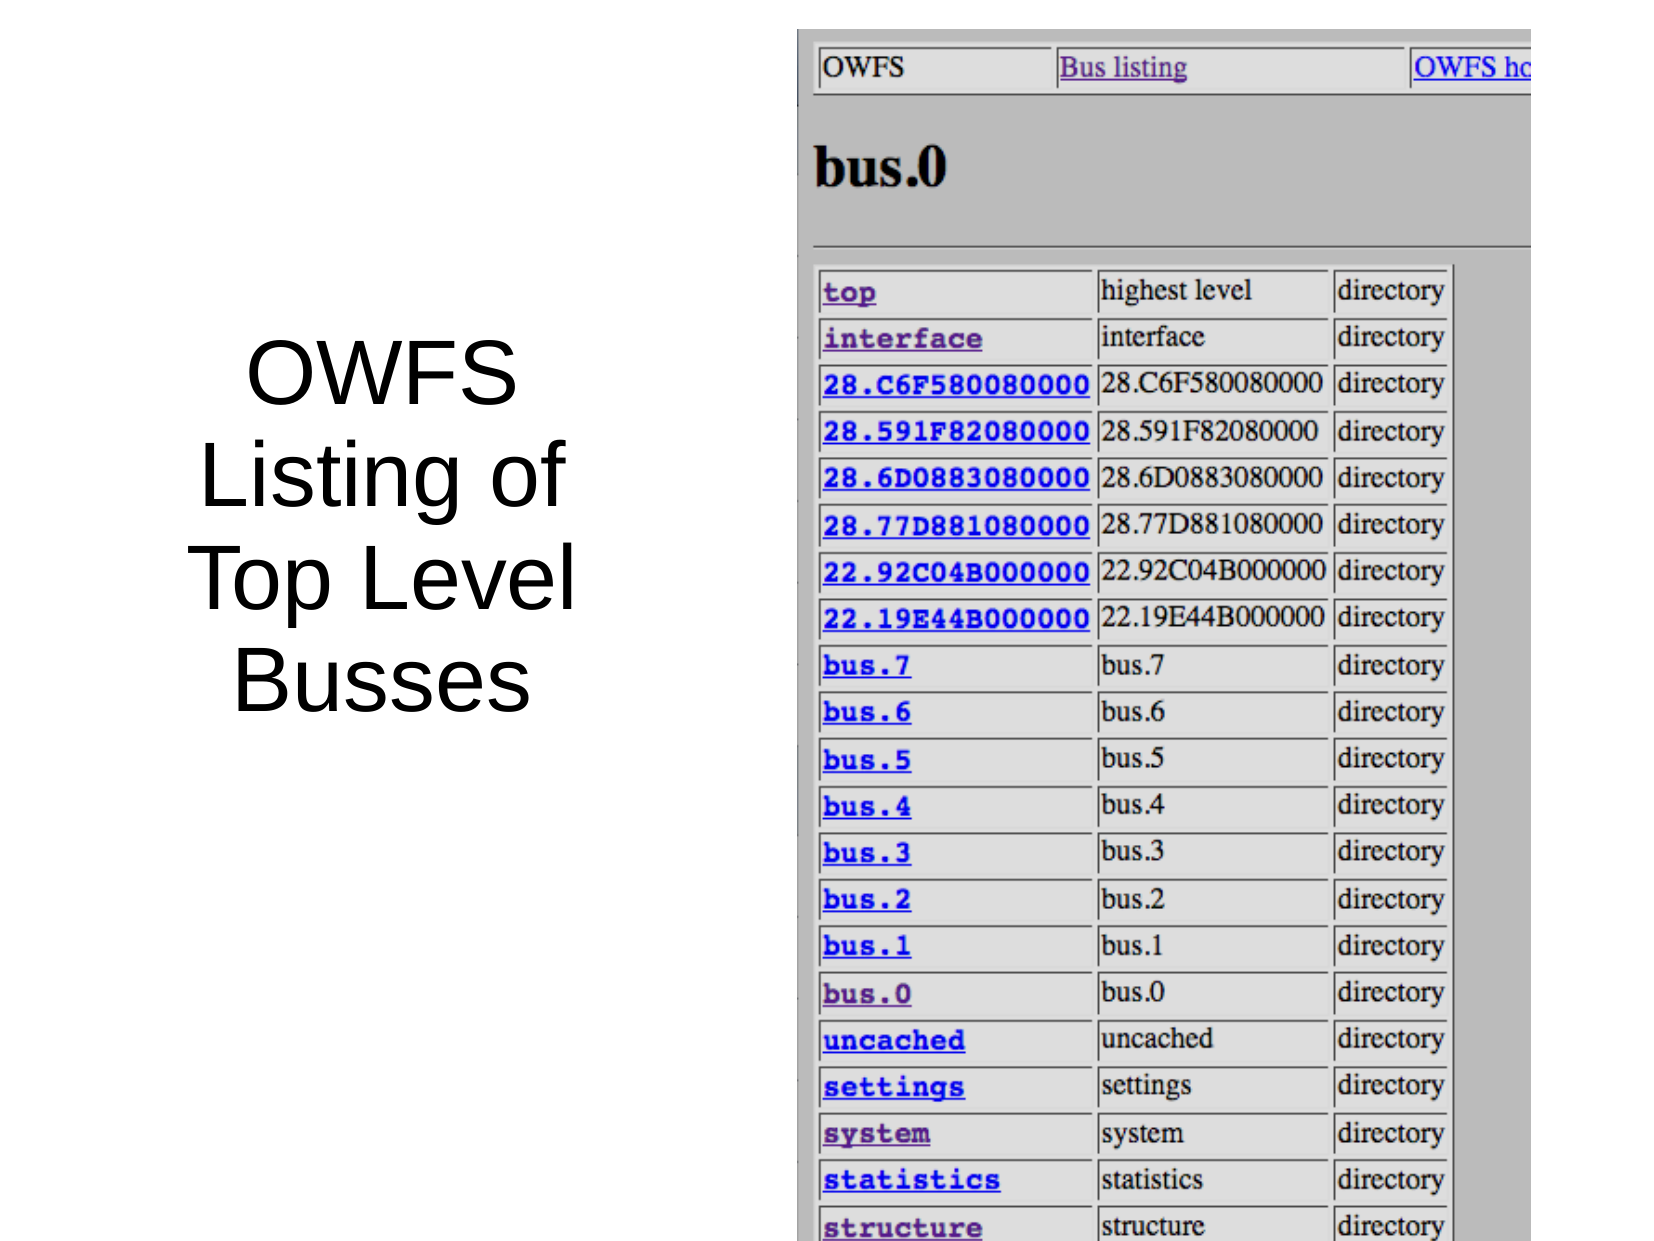

# OWFS Listing of Top Level Busses